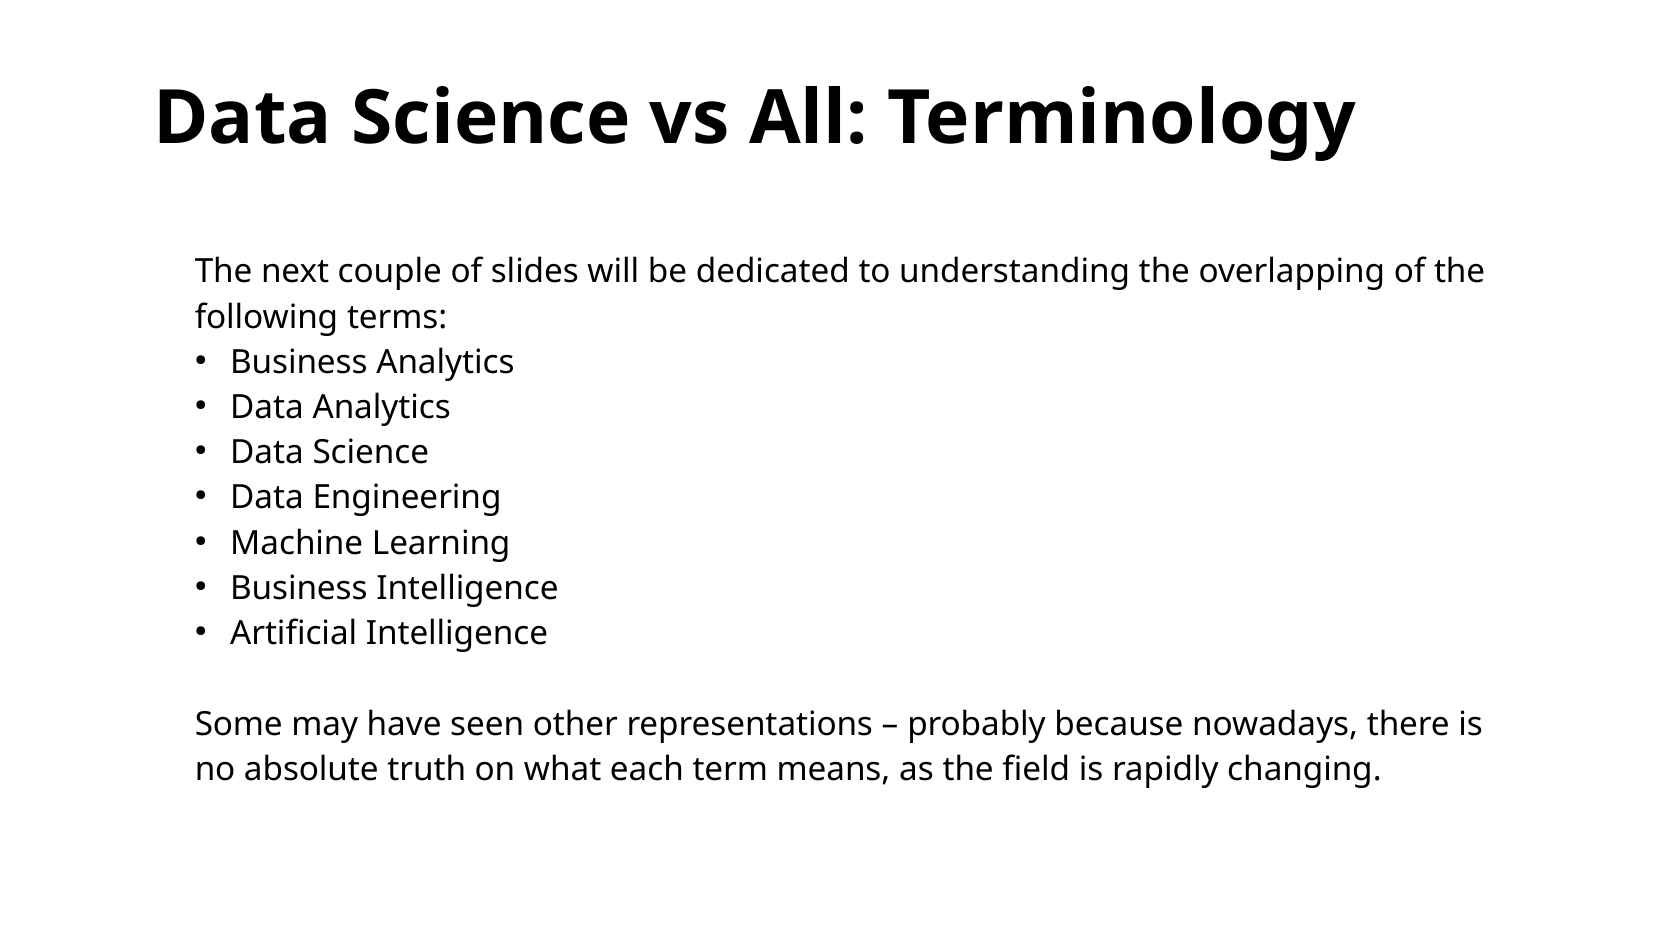

# Data Science vs All: Terminology
The next couple of slides will be dedicated to understanding the overlapping of the following terms:
Business Analytics
Data Analytics
Data Science
Data Engineering
Machine Learning
Business Intelligence
Artificial Intelligence
Some may have seen other representations – probably because nowadays, there is no absolute truth on what each term means, as the field is rapidly changing.